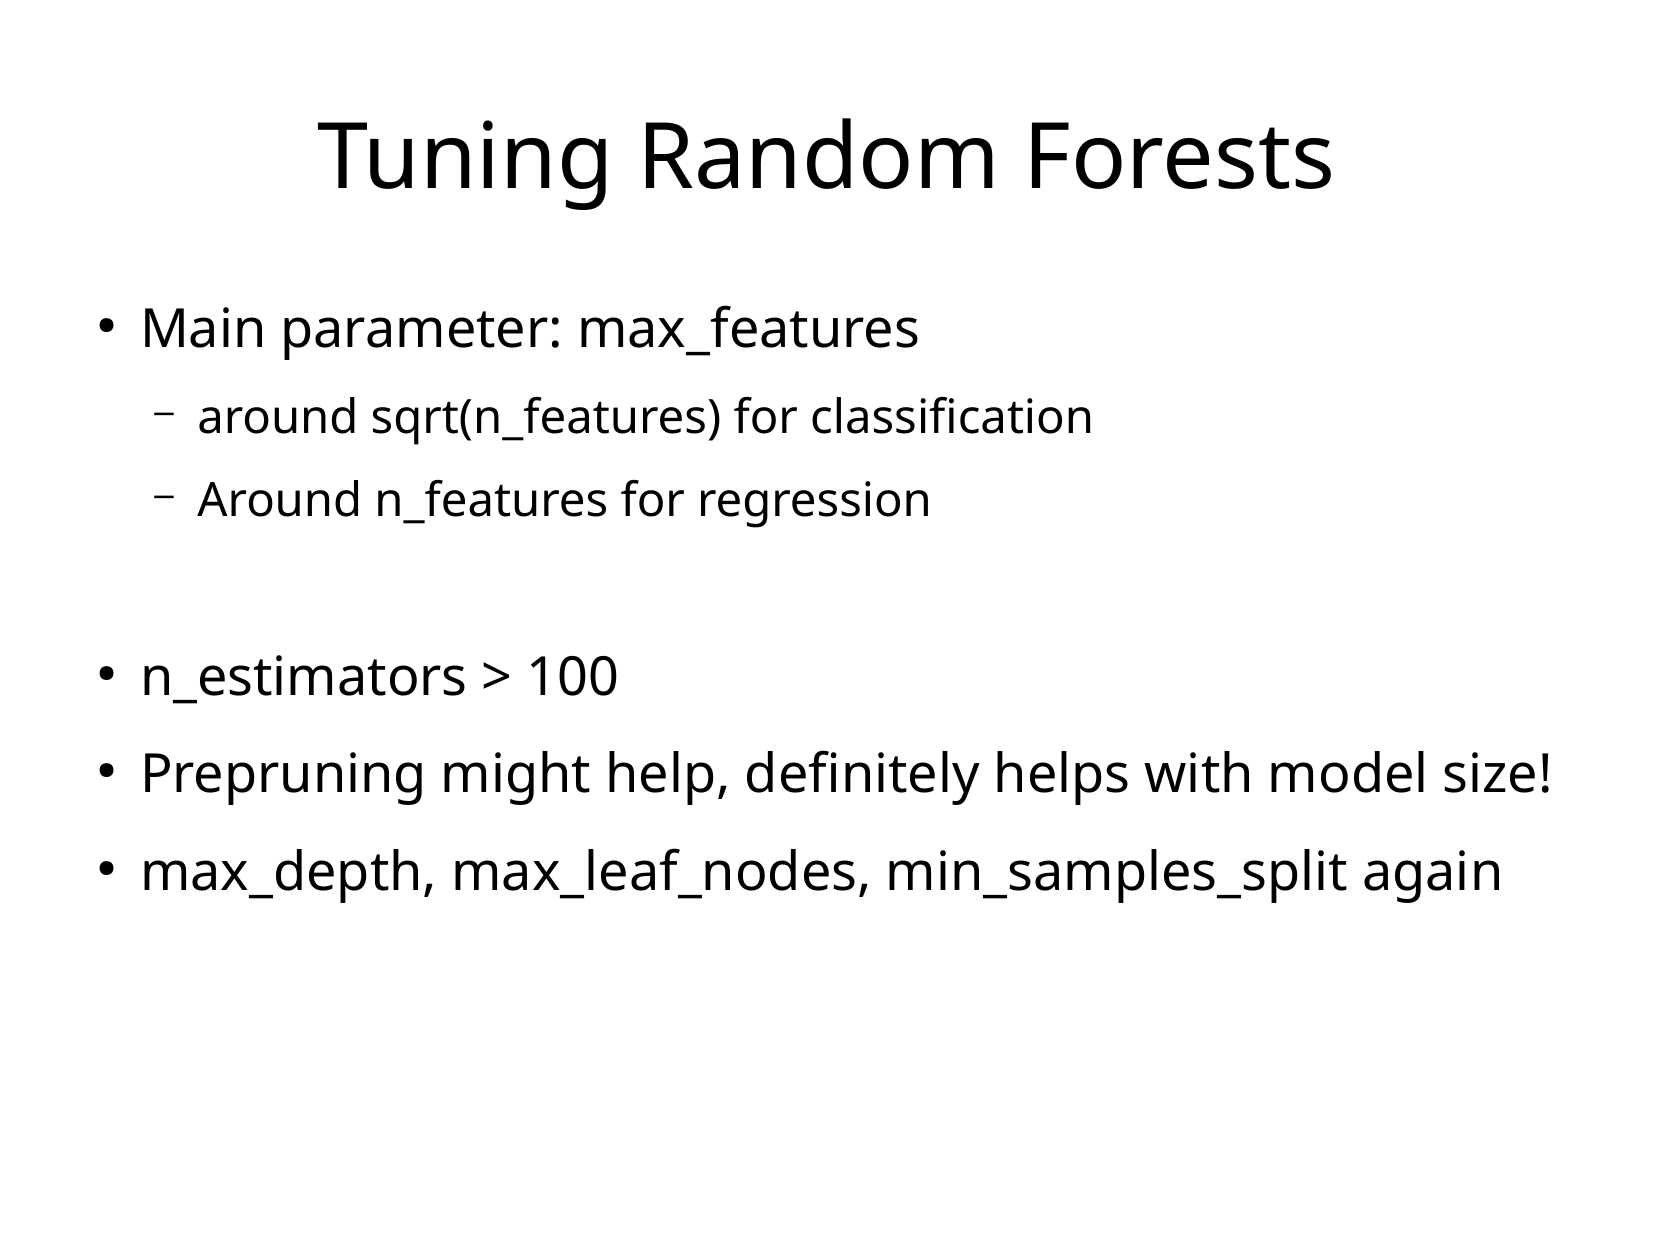

# Tuning Random Forests
Main parameter: max_features
around sqrt(n_features) for classification
Around n_features for regression
n_estimators > 100
Prepruning might help, definitely helps with model size!
max_depth, max_leaf_nodes, min_samples_split again